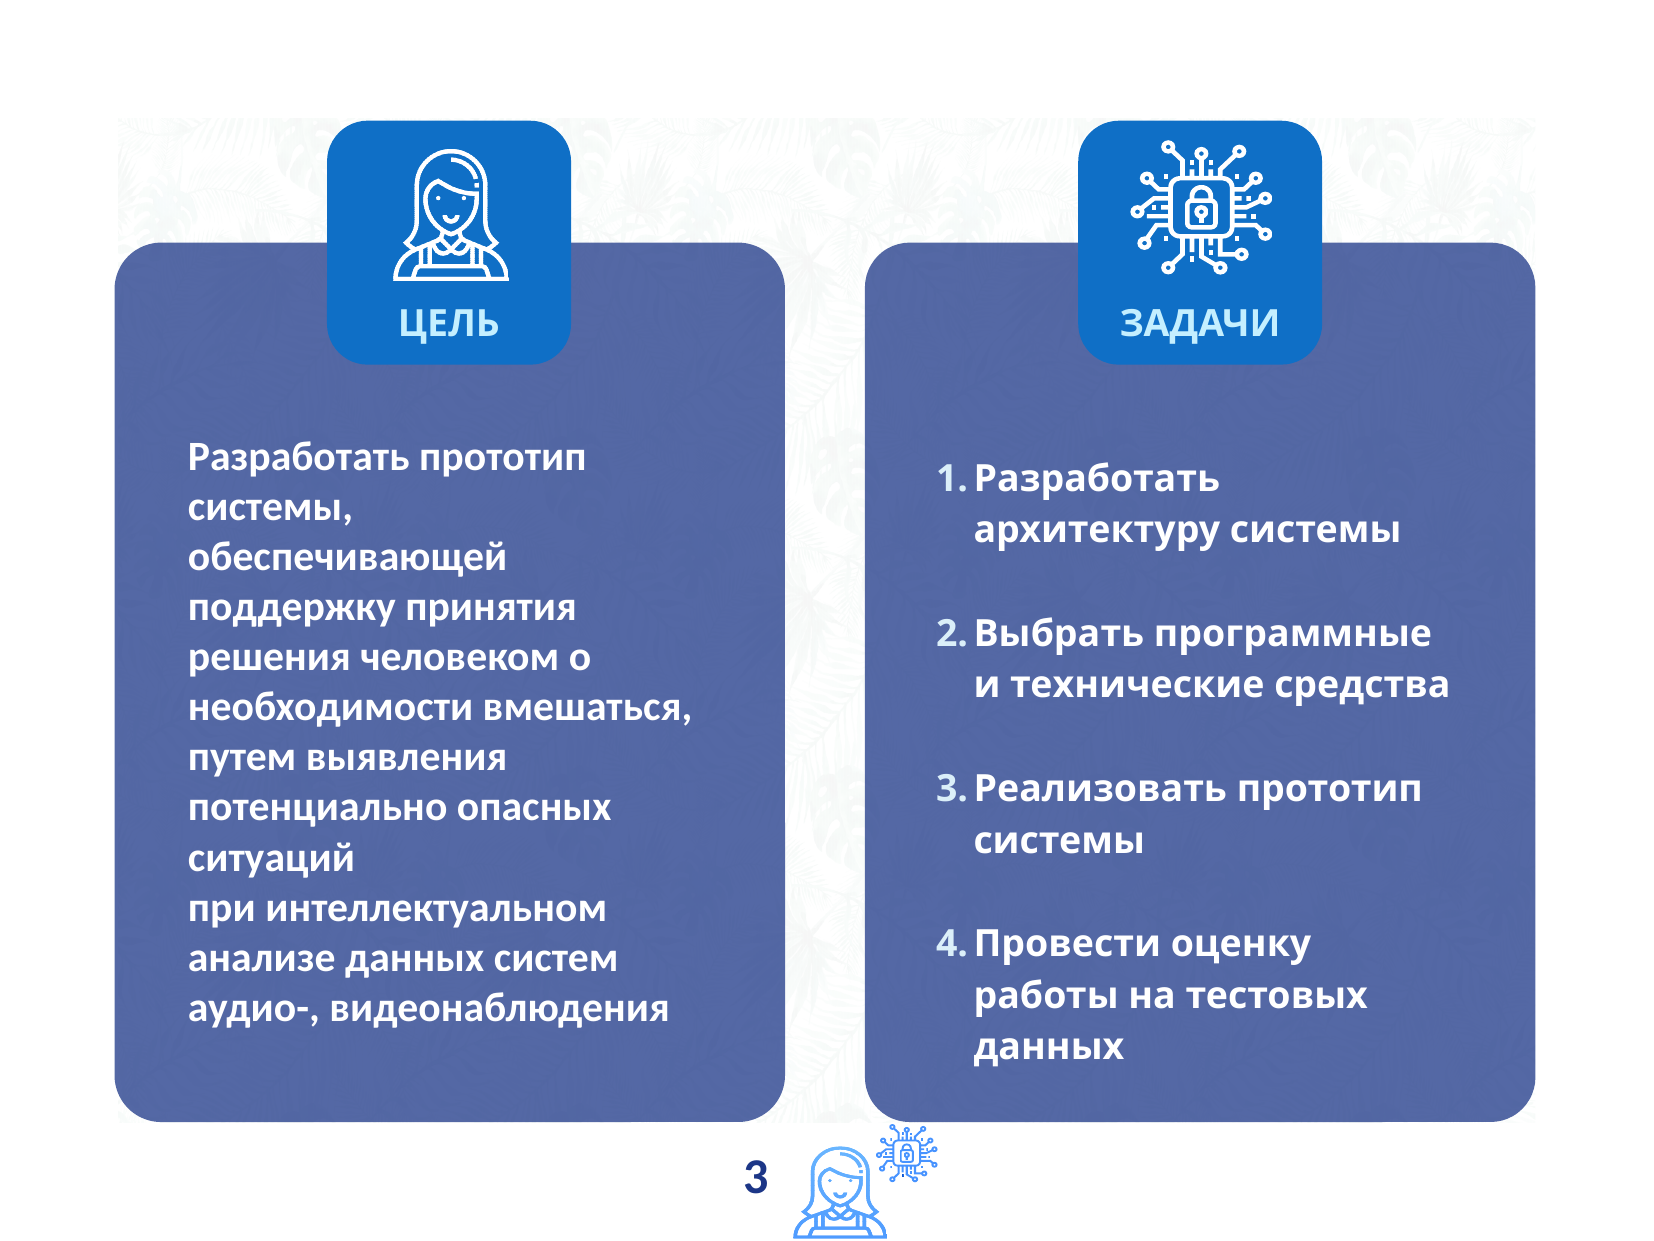

ЦЕЛЬ
ЗАДАЧИ
Разработать прототип системы,
обеспечивающей поддержку принятия решения человеком о необходимости вмешаться,
путем выявления потенциально опасных ситуаций
при интеллектуальном анализе данных систем аудио-, видеонаблюдения
Разработать архитектуру системы
Выбрать программные и технические средства
Реализовать прототип системы
Провести оценку работы на тестовых данных
3